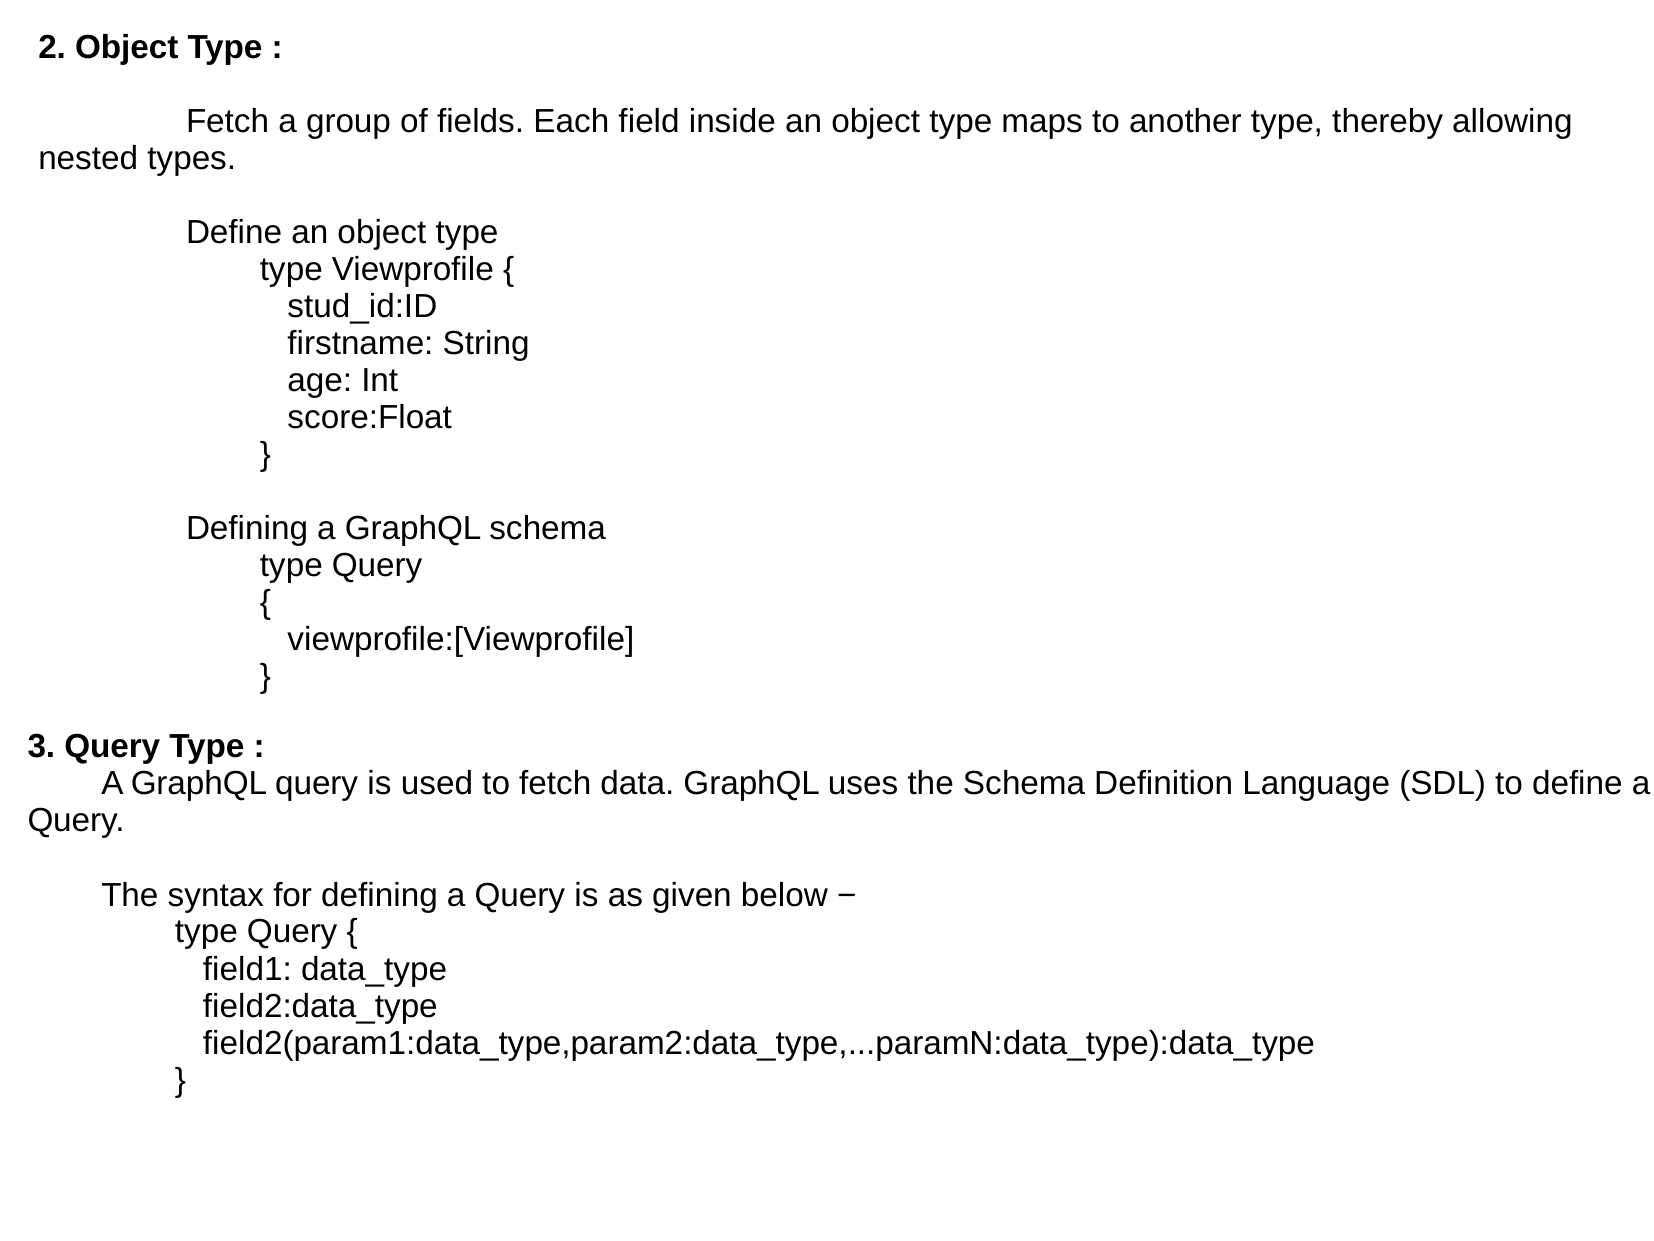

2. Object Type :
		Fetch a group of fields. Each field inside an object type maps to another type, thereby allowing nested types.
		Define an object type
			type Viewprofile {
			 stud_id:ID
			 firstname: String
			 age: Int
			 score:Float
			}
		Defining a GraphQL schema
			type Query
			{
			 viewprofile:[Viewprofile]
			}
3. Query Type :
	A GraphQL query is used to fetch data. GraphQL uses the Schema Definition Language (SDL) to define a Query.
	The syntax for defining a Query is as given below −
		type Query {
		 field1: data_type
		 field2:data_type
		 field2(param1:data_type,param2:data_type,...paramN:data_type):data_type
		}